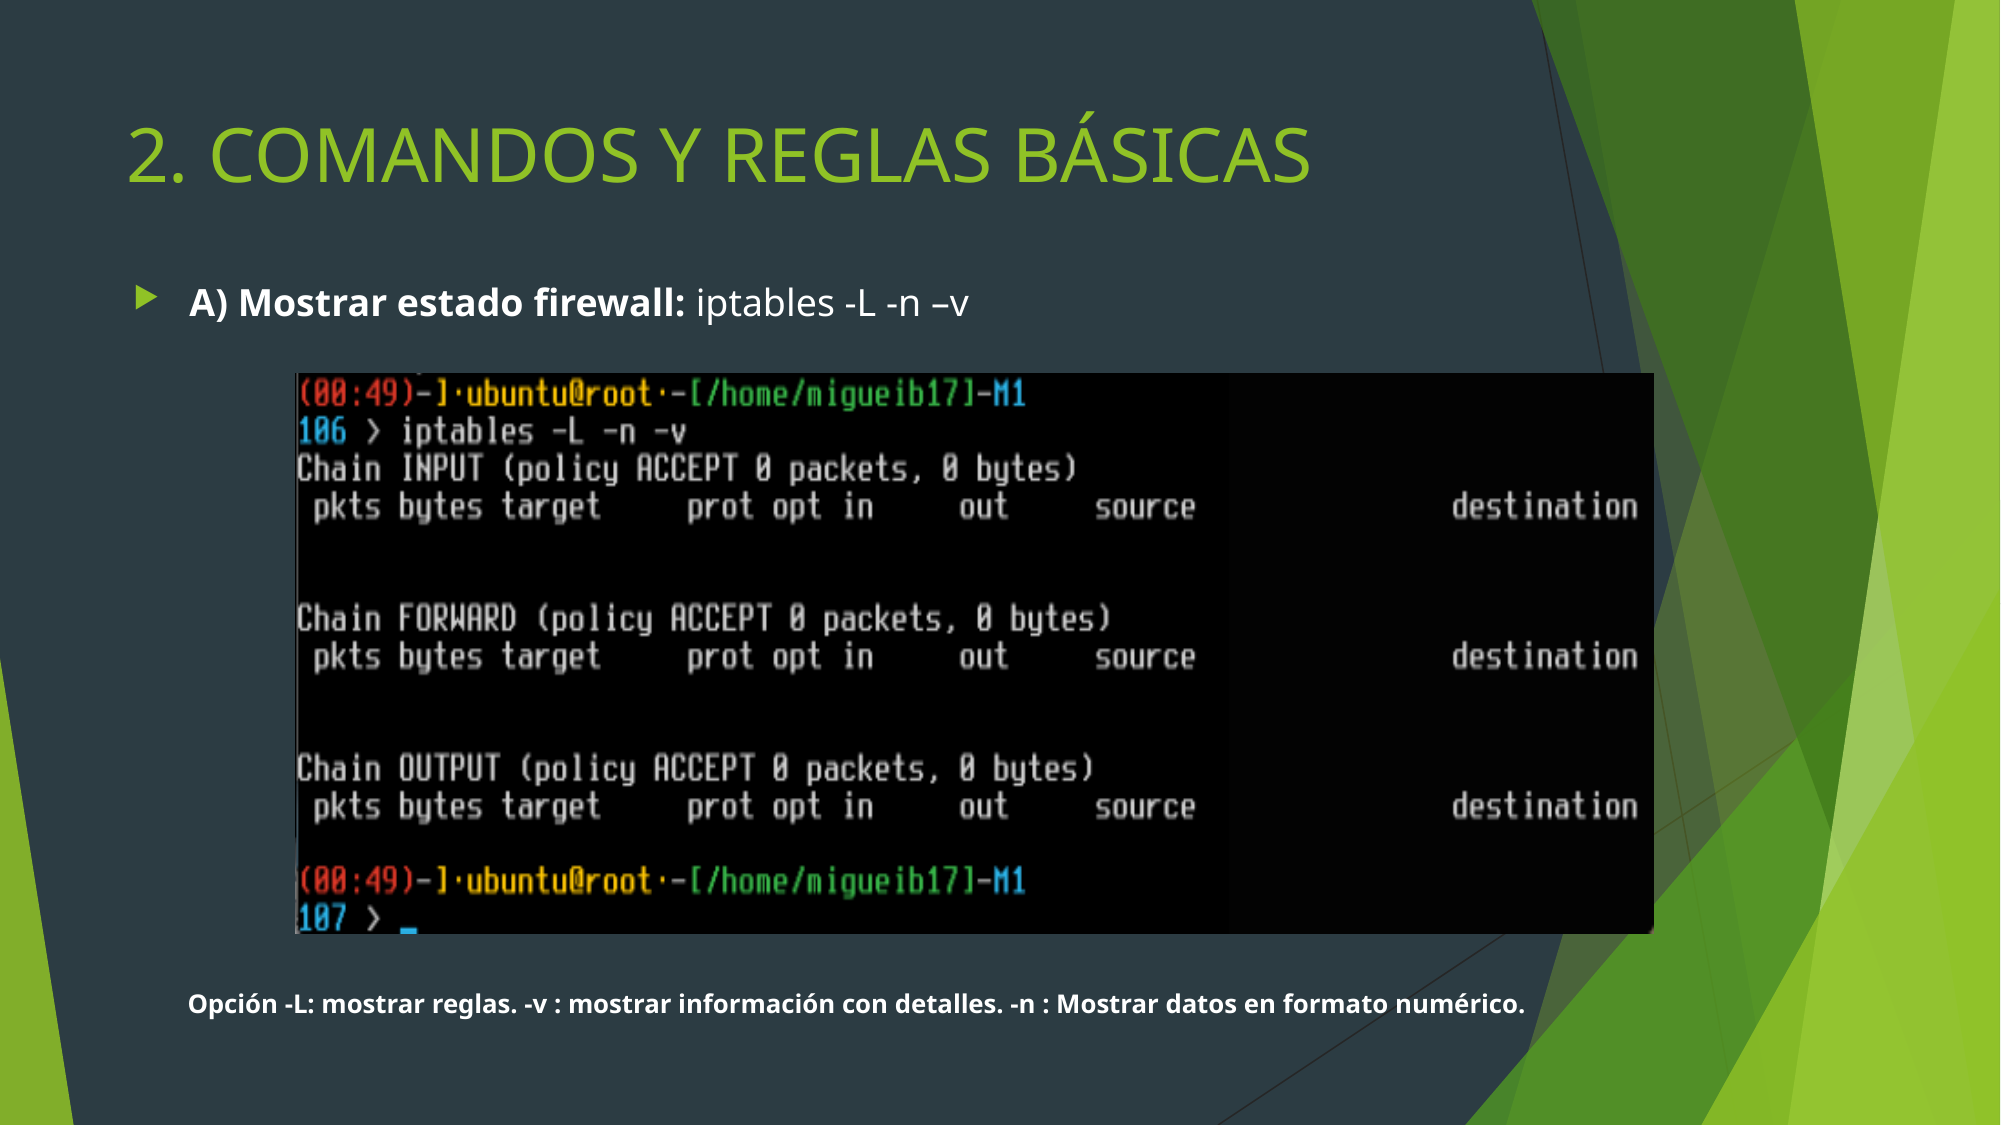

# 2. COMANDOS Y REGLAS BÁSICAS
A) Mostrar estado firewall: iptables -L -n –v
Opción -L: mostrar reglas. -v : mostrar información con detalles. -n : Mostrar datos en formato numérico.